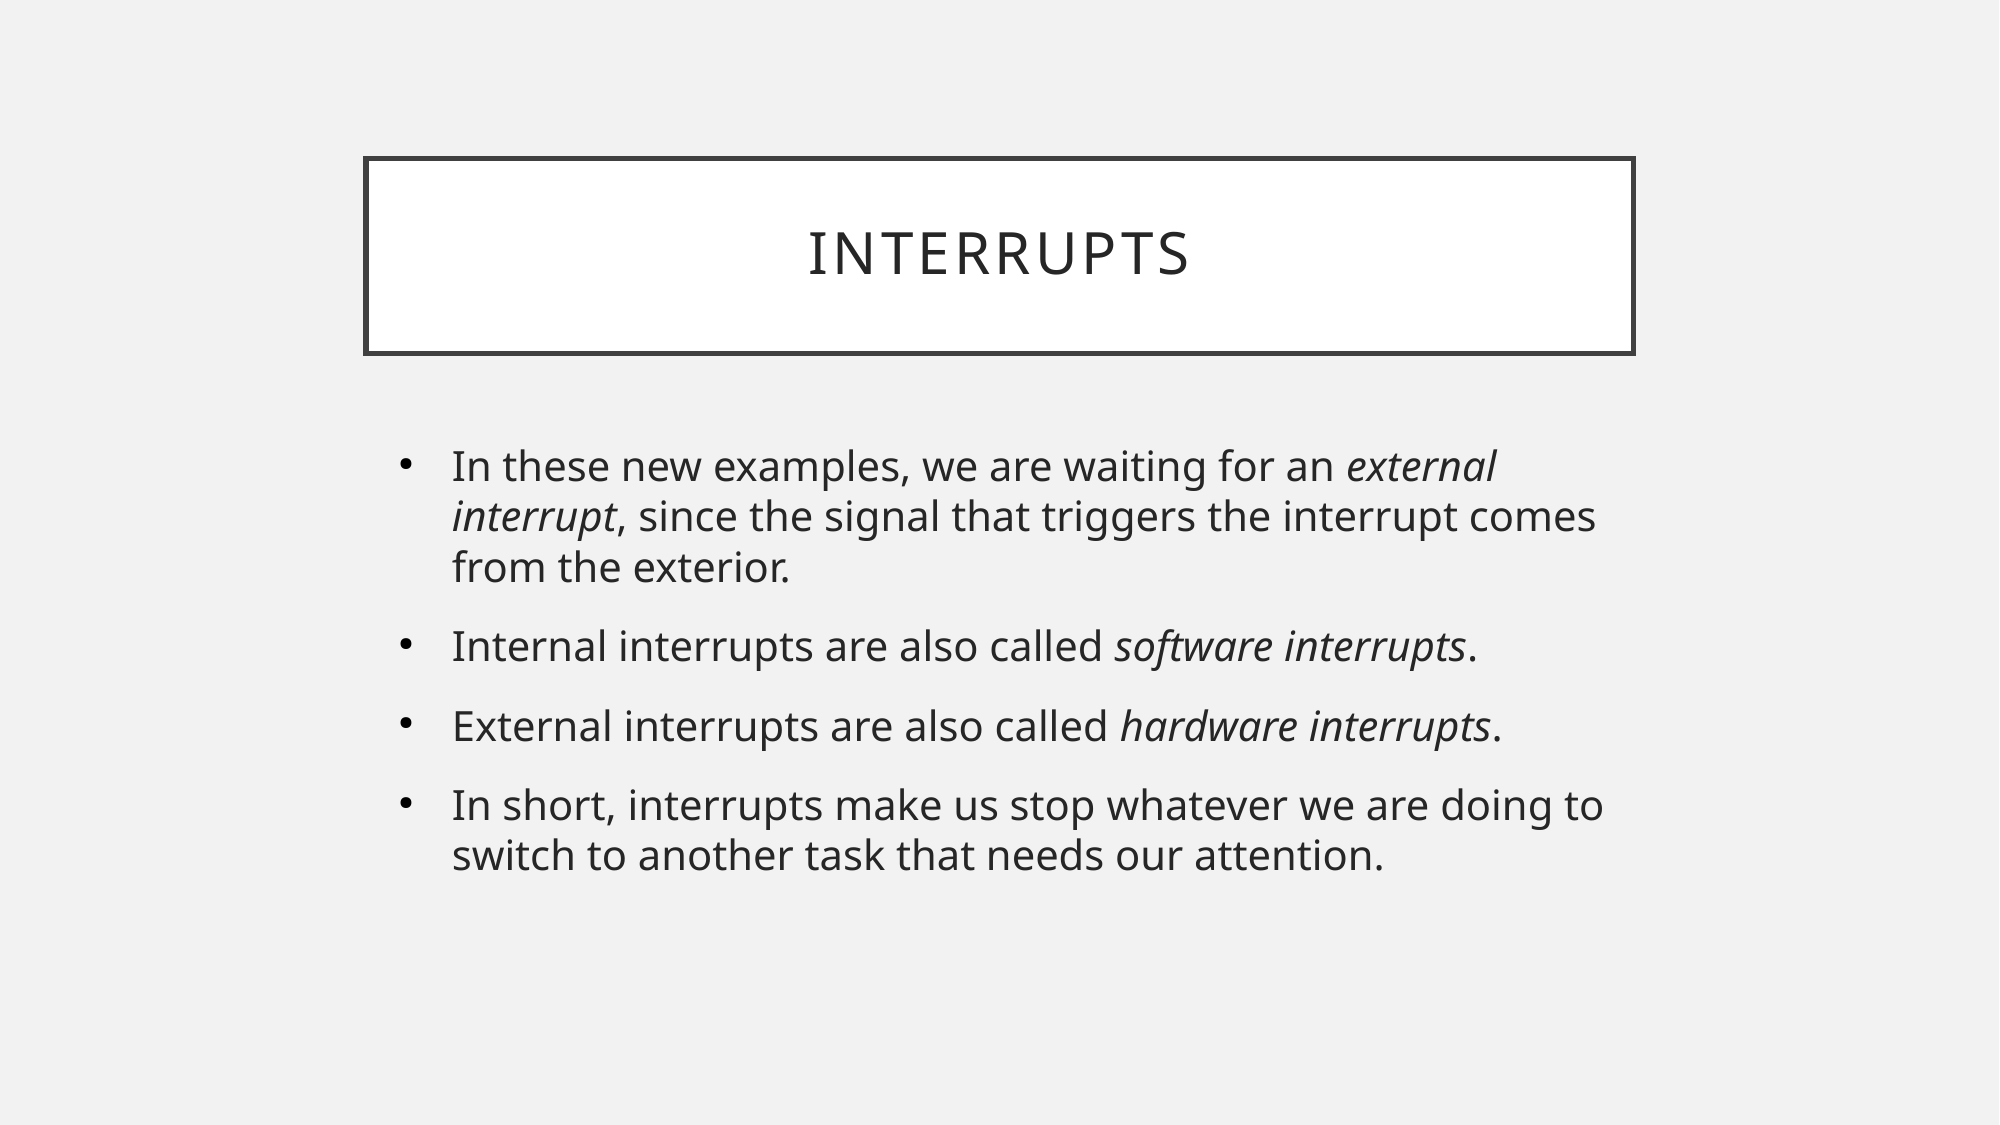

# Interrupts
In these new examples, we are waiting for an external interrupt, since the signal that triggers the interrupt comes from the exterior.
Internal interrupts are also called software interrupts.
External interrupts are also called hardware interrupts.
In short, interrupts make us stop whatever we are doing to switch to another task that needs our attention.